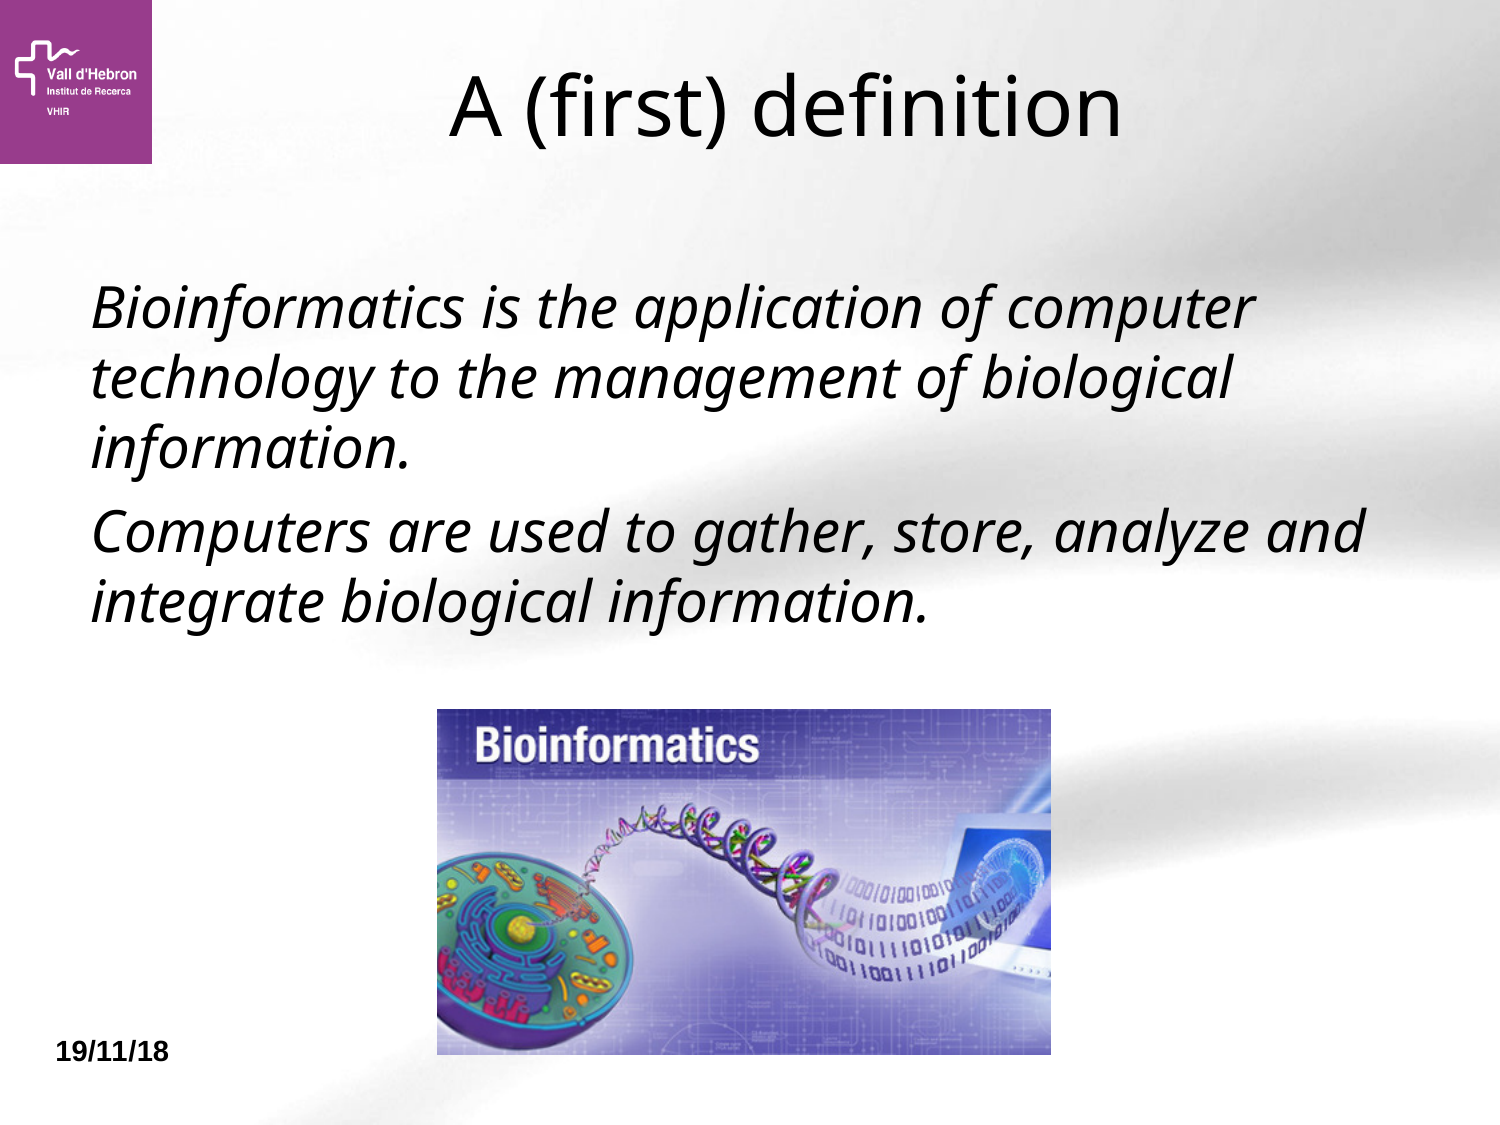

A (first) definition
Bioinformatics is the application of computer technology to the management of biological information.
Computers are used to gather, store, analyze and integrate biological information.
19/11/18